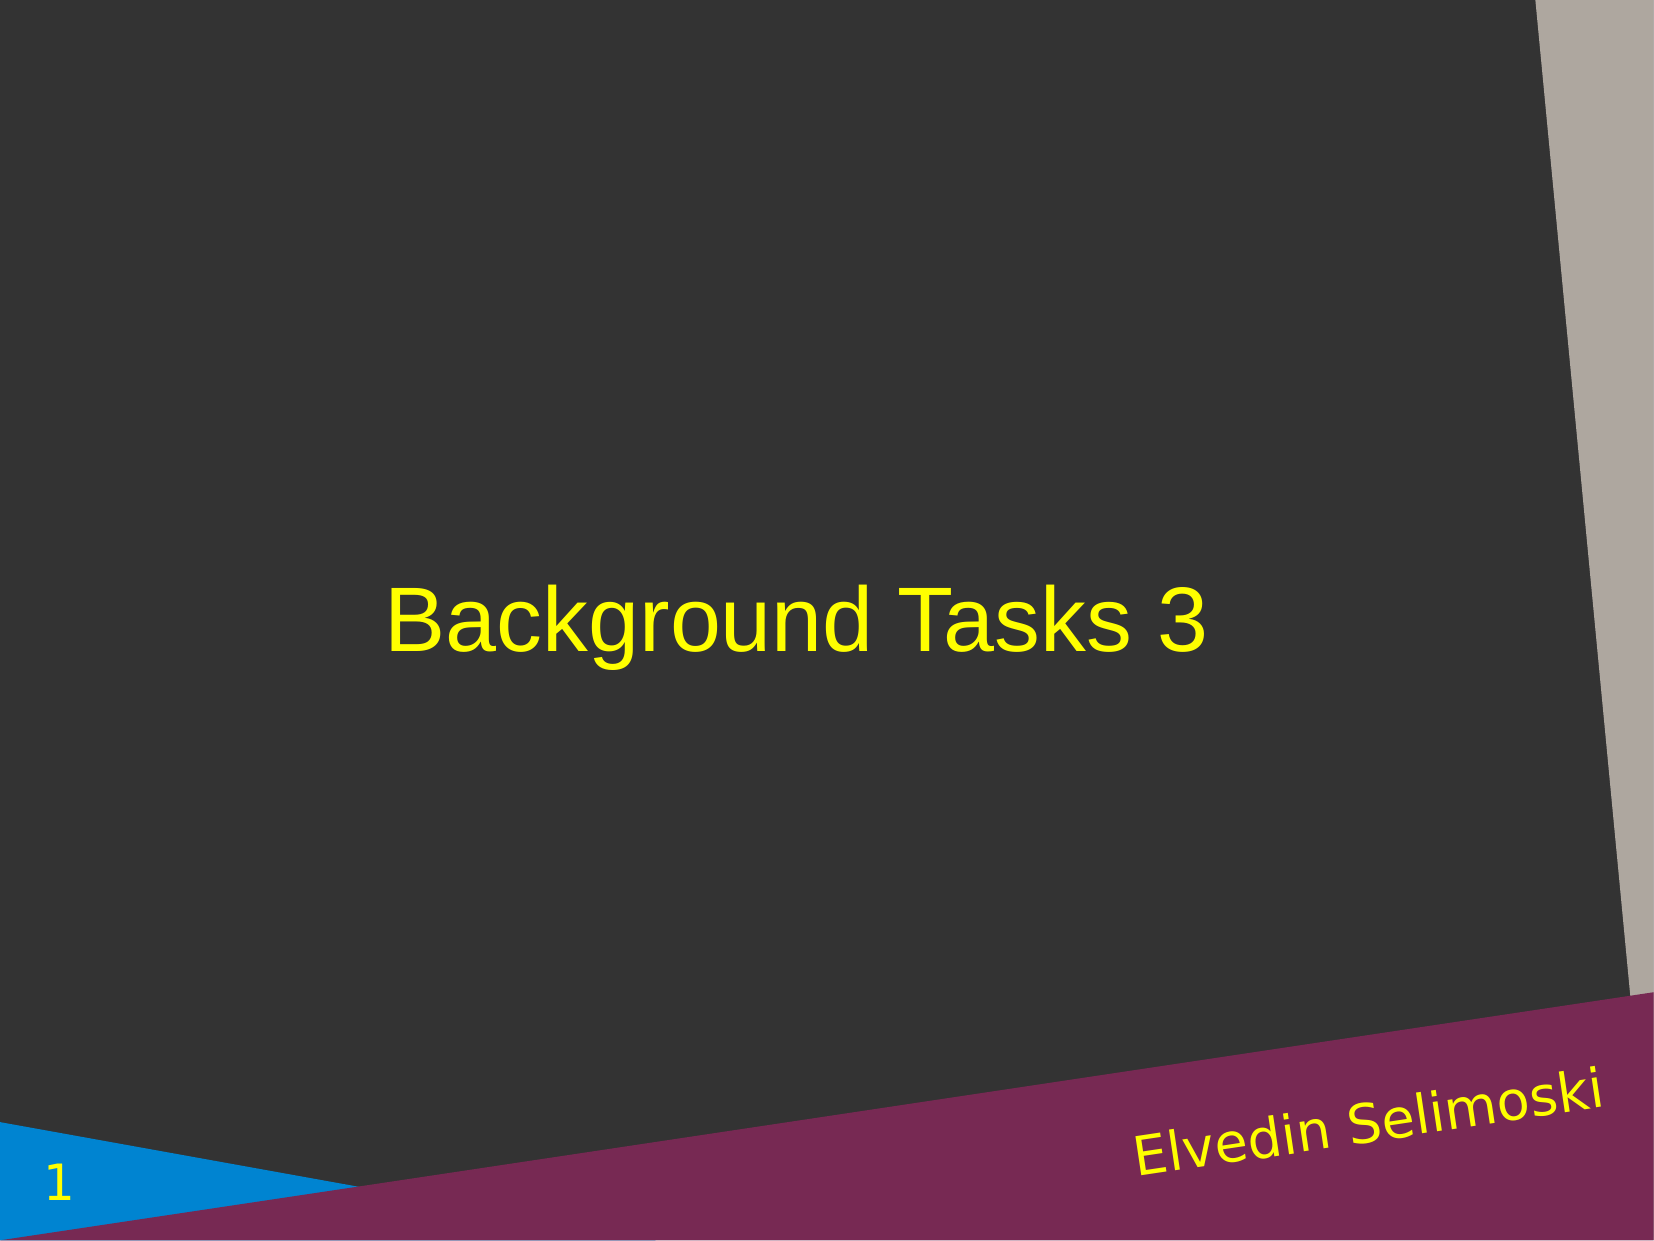

# Background Tasks 3
Elvedin Selimoski
1